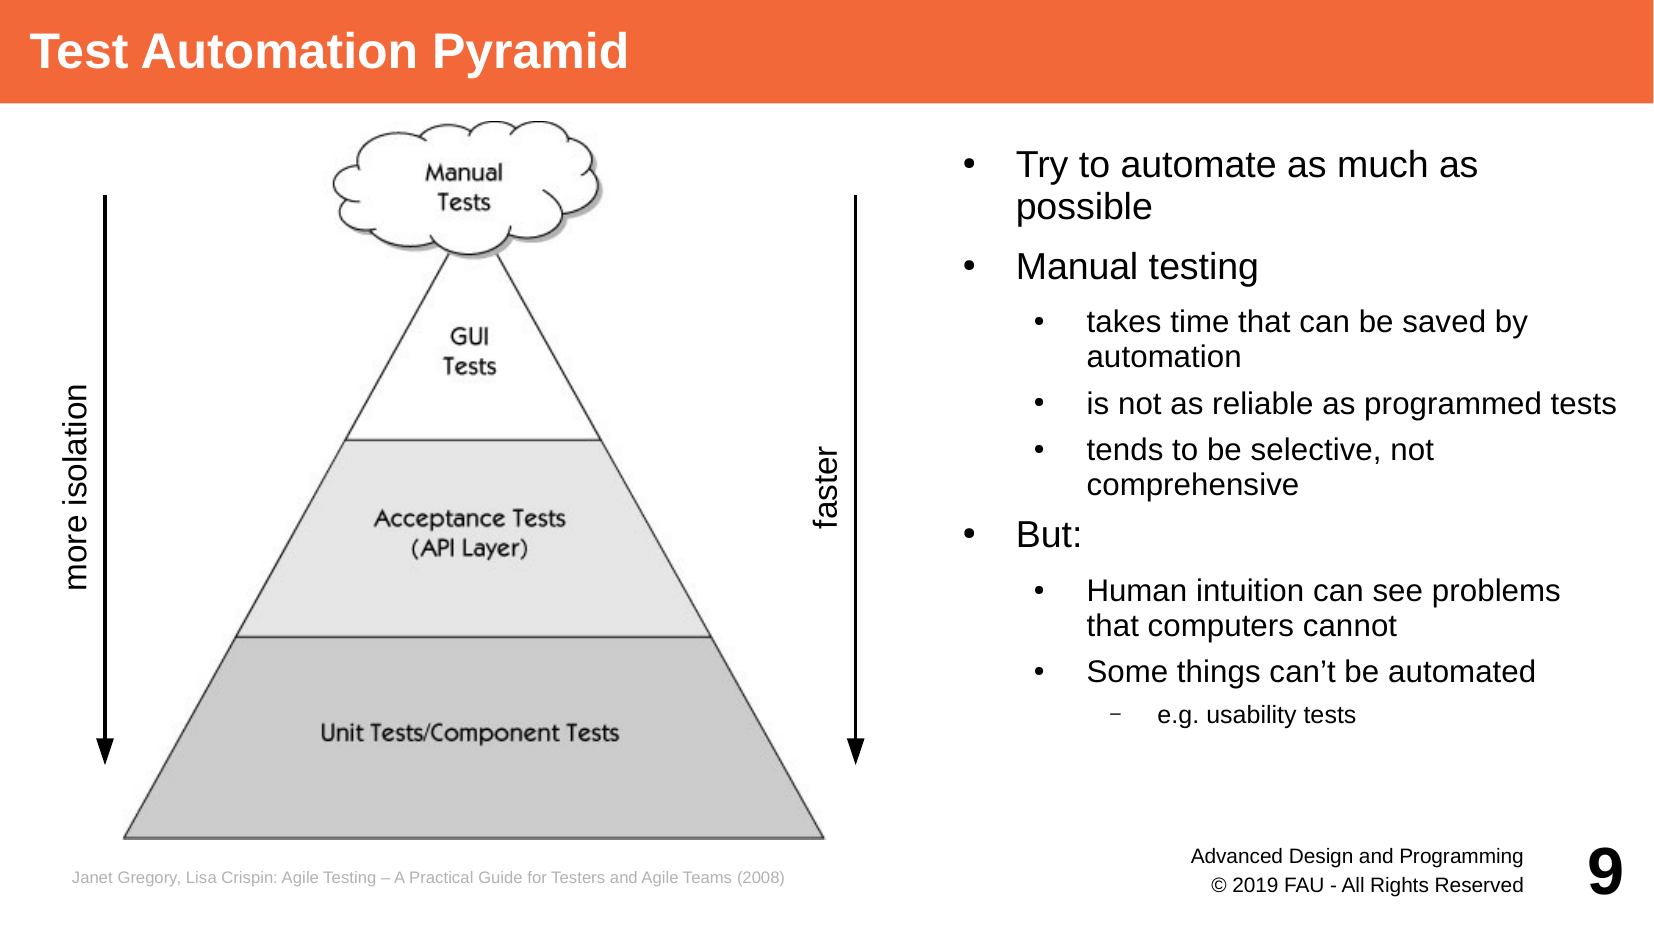

# Test Automation Pyramid
Try to automate as much as possible
Manual testing
takes time that can be saved by automation
is not as reliable as programmed tests
tends to be selective, not comprehensive
But:
Human intuition can see problems that computers cannot
Some things can’t be automated
e.g. usability tests
more isolation
faster
Advanced Design and Programming
9
Janet Gregory, Lisa Crispin: Agile Testing – A Practical Guide for Testers and Agile Teams (2008)
© 2019 FAU - All Rights Reserved